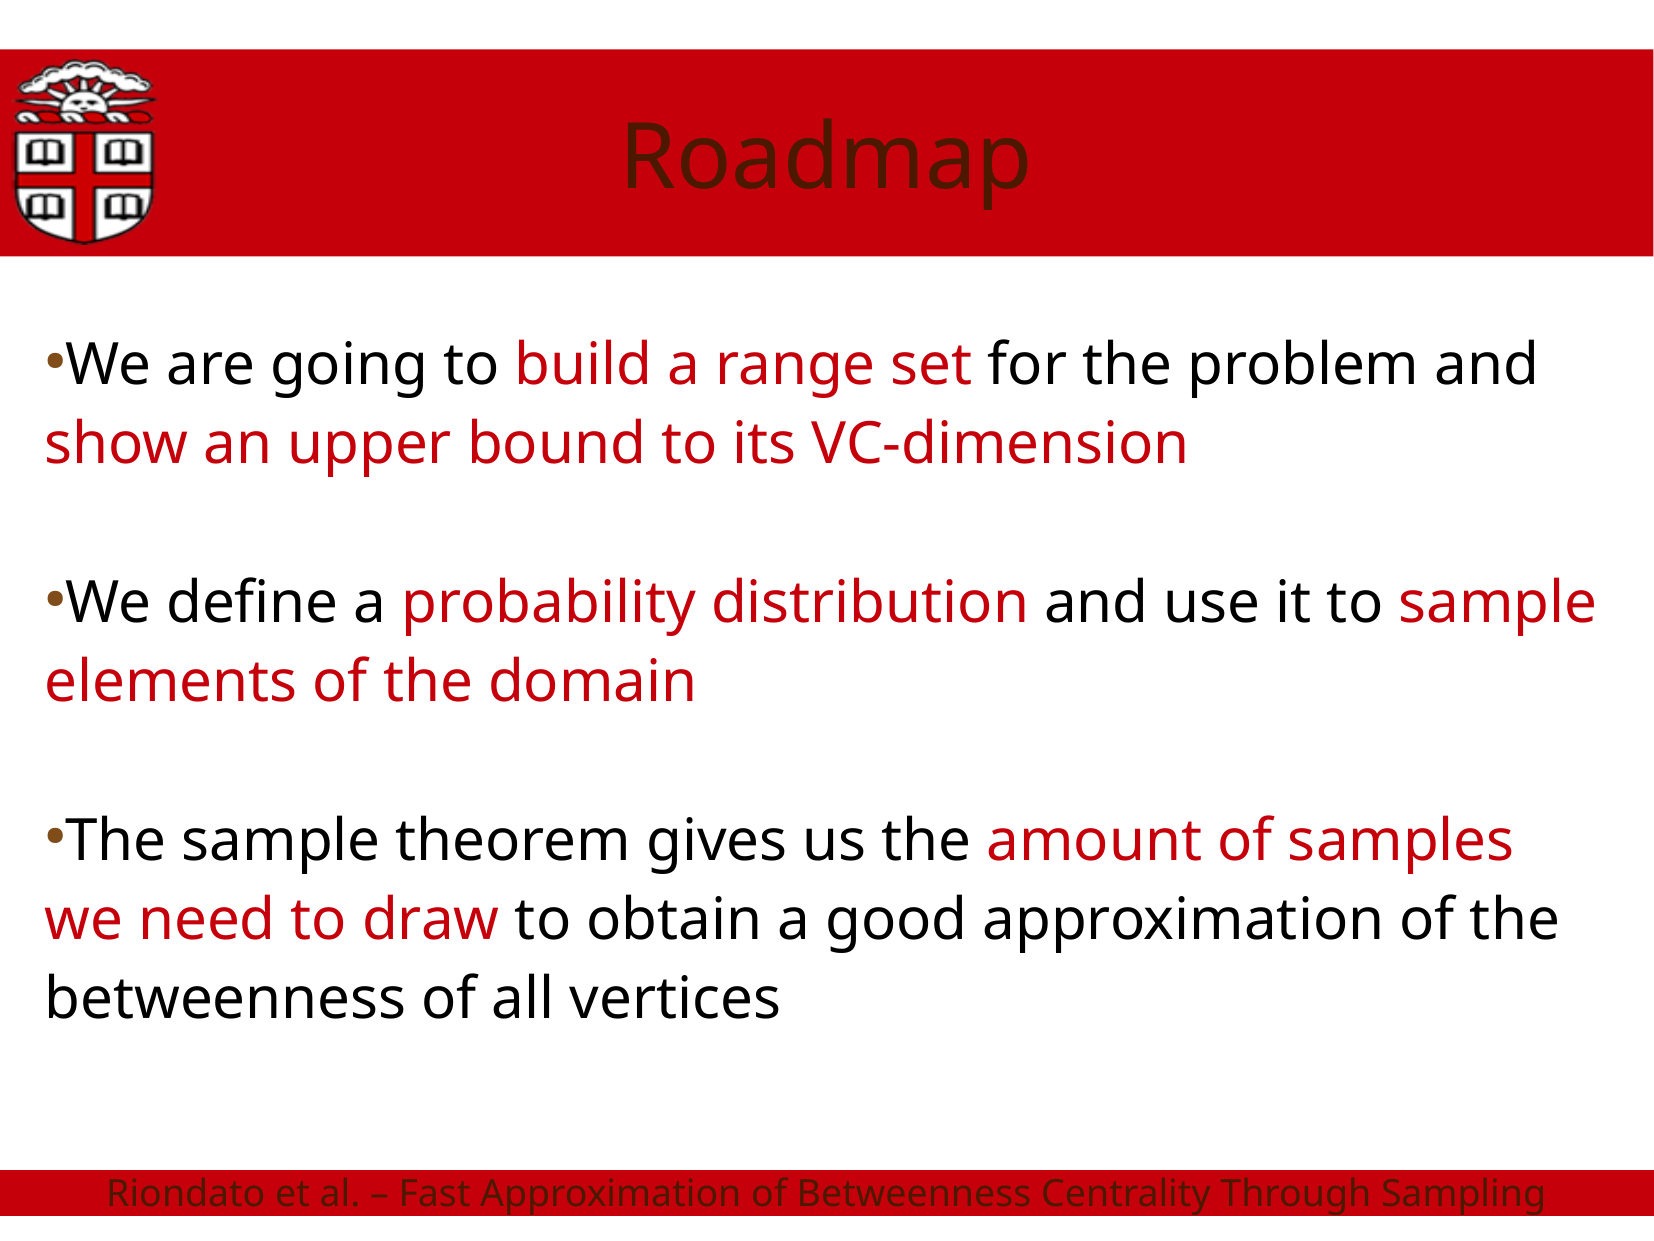

# Roadmap
We are going to build a range set for the problem and show an upper bound to its VC-dimension
We define a probability distribution and use it to sample elements of the domain
The sample theorem gives us the amount of samples we need to draw to obtain a good approximation of the betweenness of all vertices
Riondato et al. – Fast Approximation of Betweenness Centrality Through Sampling